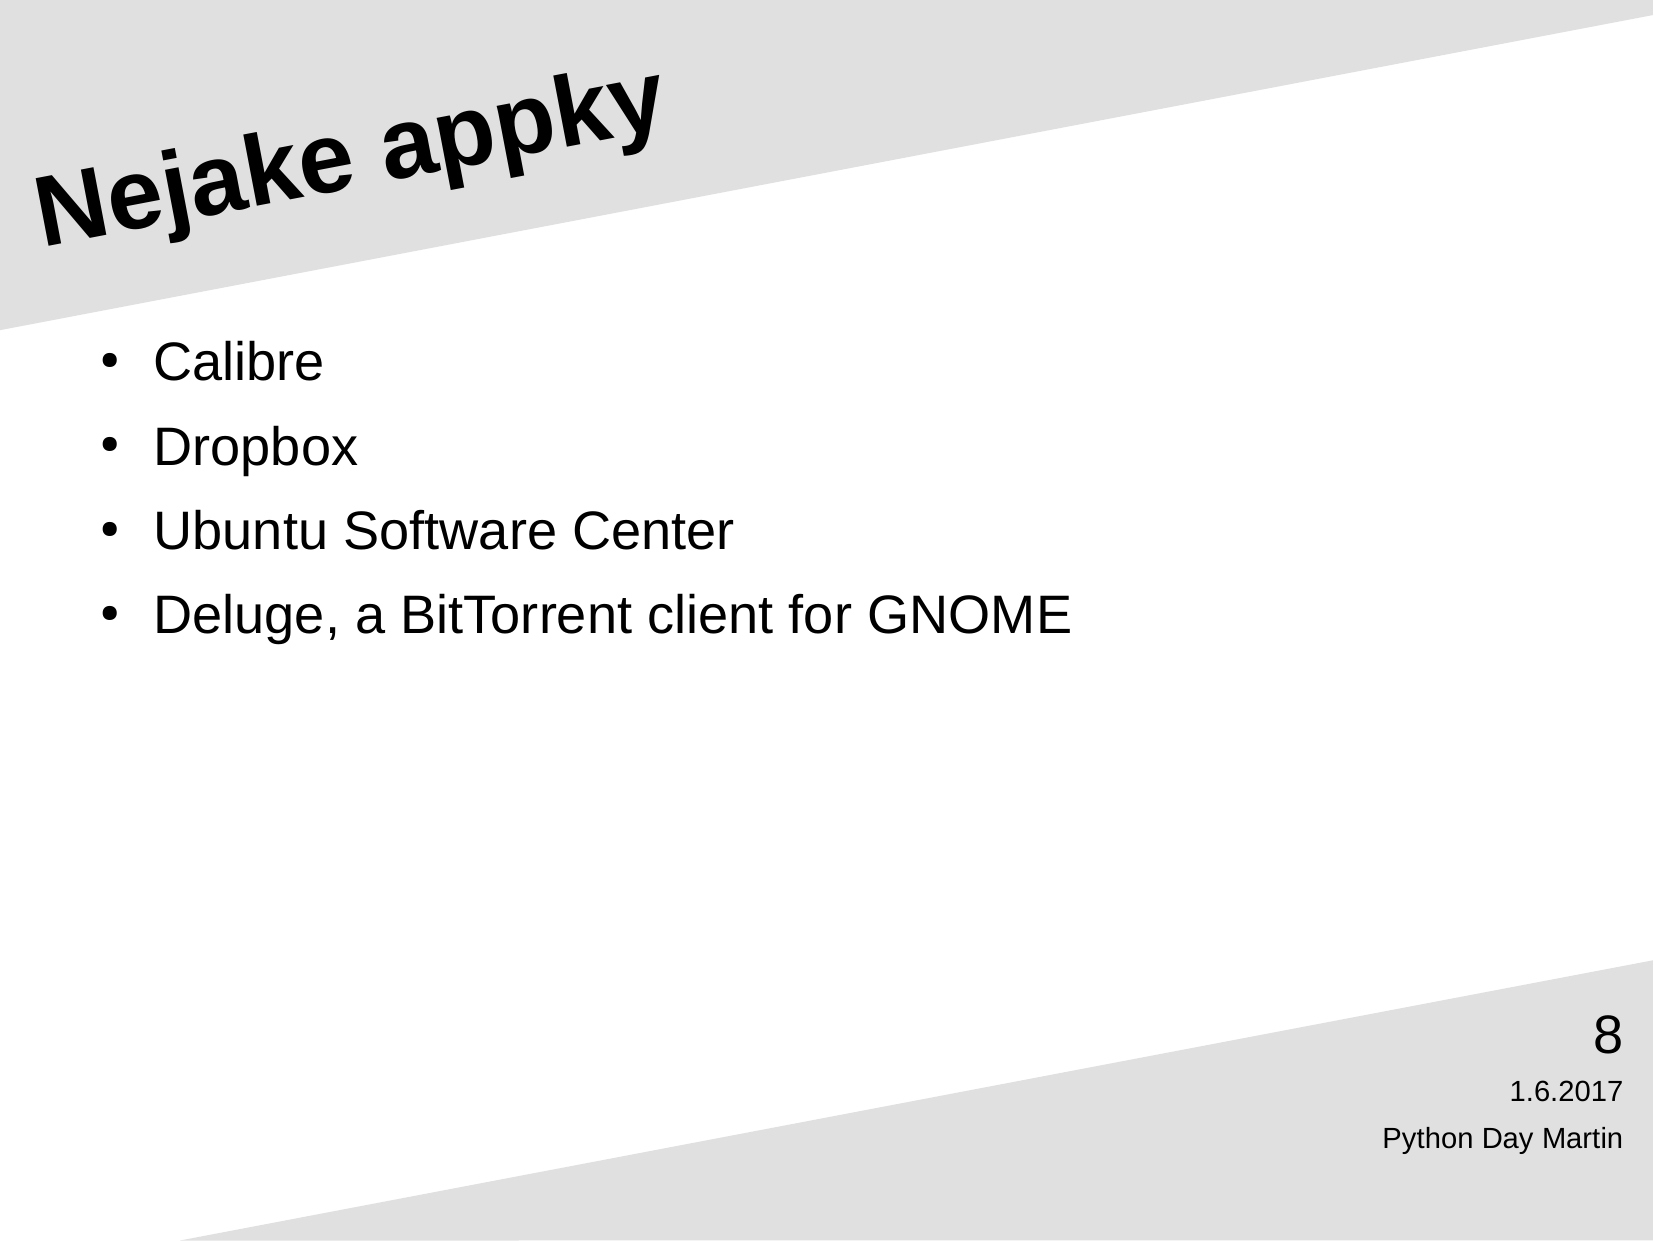

# Nejake appky
Calibre
Dropbox
Ubuntu Software Center
Deluge, a BitTorrent client for GNOME
8
Your footer here.